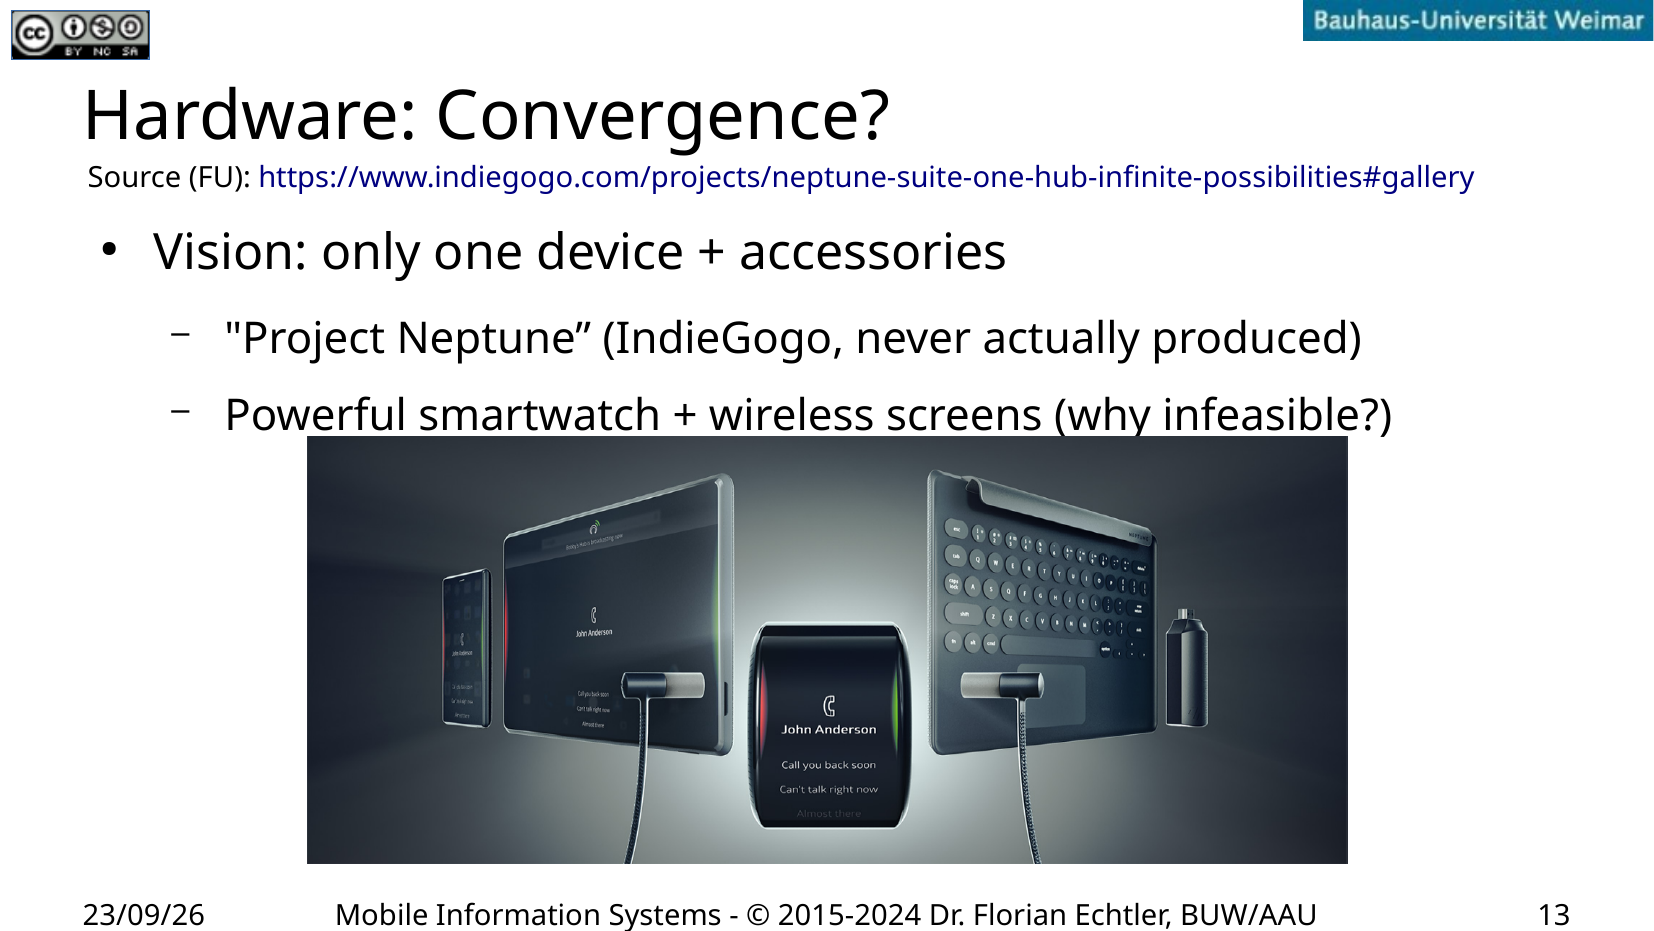

# Hardware: Convergence?
Source (FU): https://www.indiegogo.com/projects/neptune-suite-one-hub-infinite-possibilities#gallery
Vision: only one device + accessories
"Project Neptune” (IndieGogo, never actually produced)
Powerful smartwatch + wireless screens (why infeasible?)
Mobile Information Systems - © 2015-2024 Dr. Florian Echtler, BUW/AAU
13